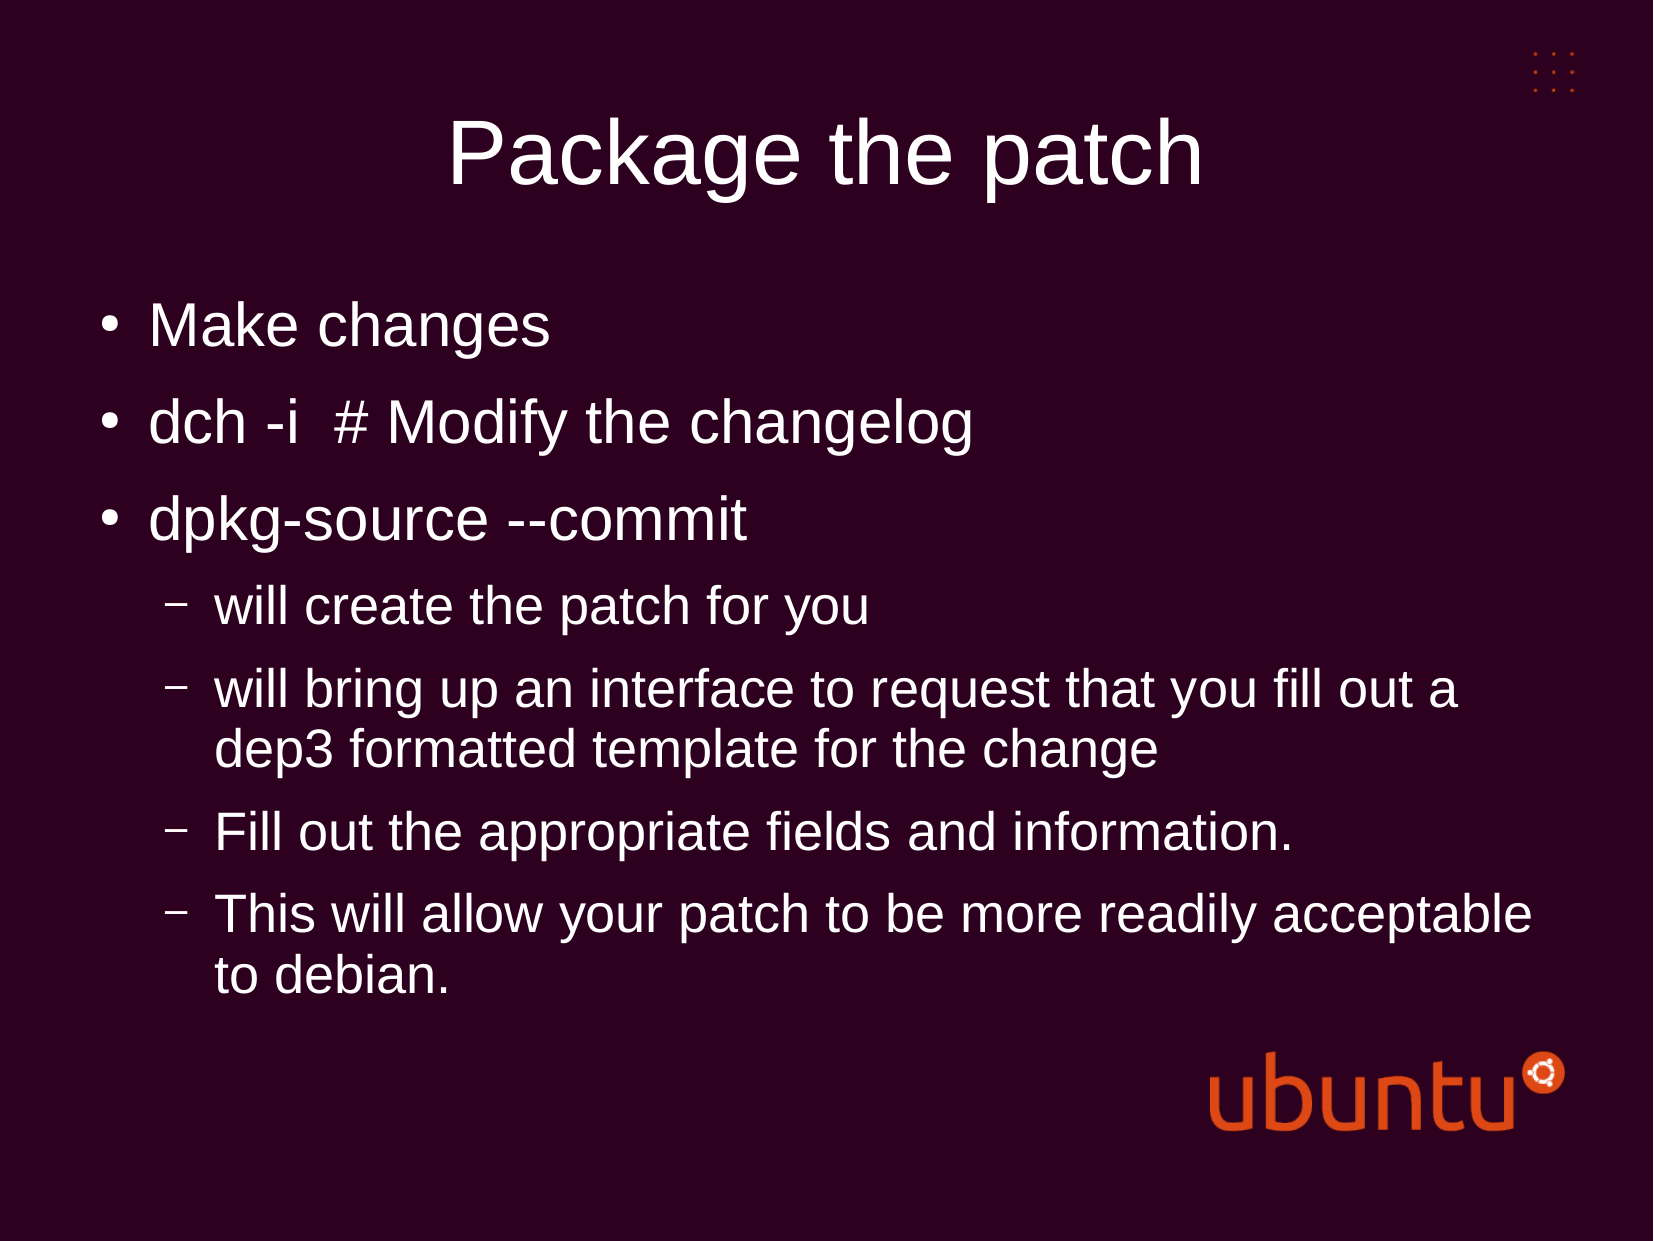

# Package the patch
Make changes
dch -i # Modify the changelog
dpkg-source --commit
will create the patch for you
will bring up an interface to request that you fill out a dep3 formatted template for the change
Fill out the appropriate fields and information.
This will allow your patch to be more readily acceptable to debian.